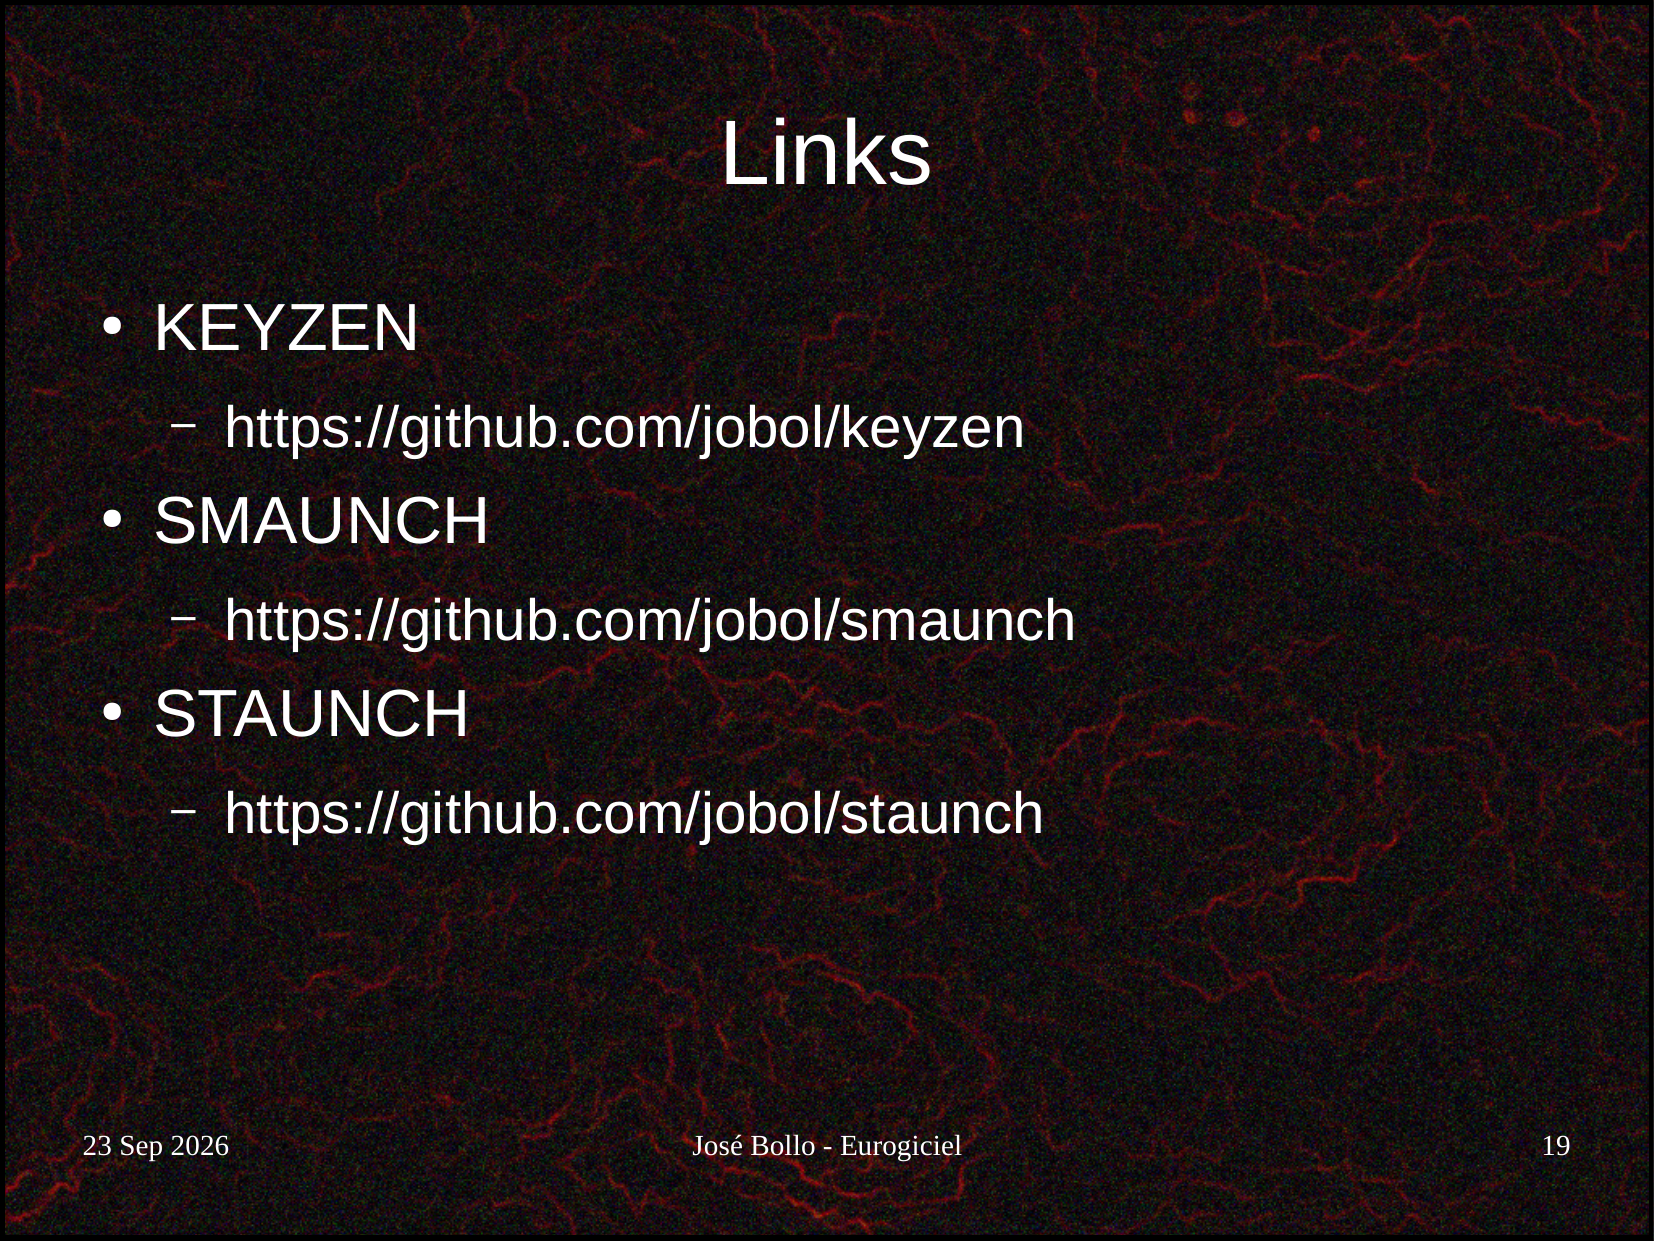

# Links
KEYZEN
https://github.com/jobol/keyzen
SMAUNCH
https://github.com/jobol/smaunch
STAUNCH
https://github.com/jobol/staunch
José Bollo - Eurogiciel
19